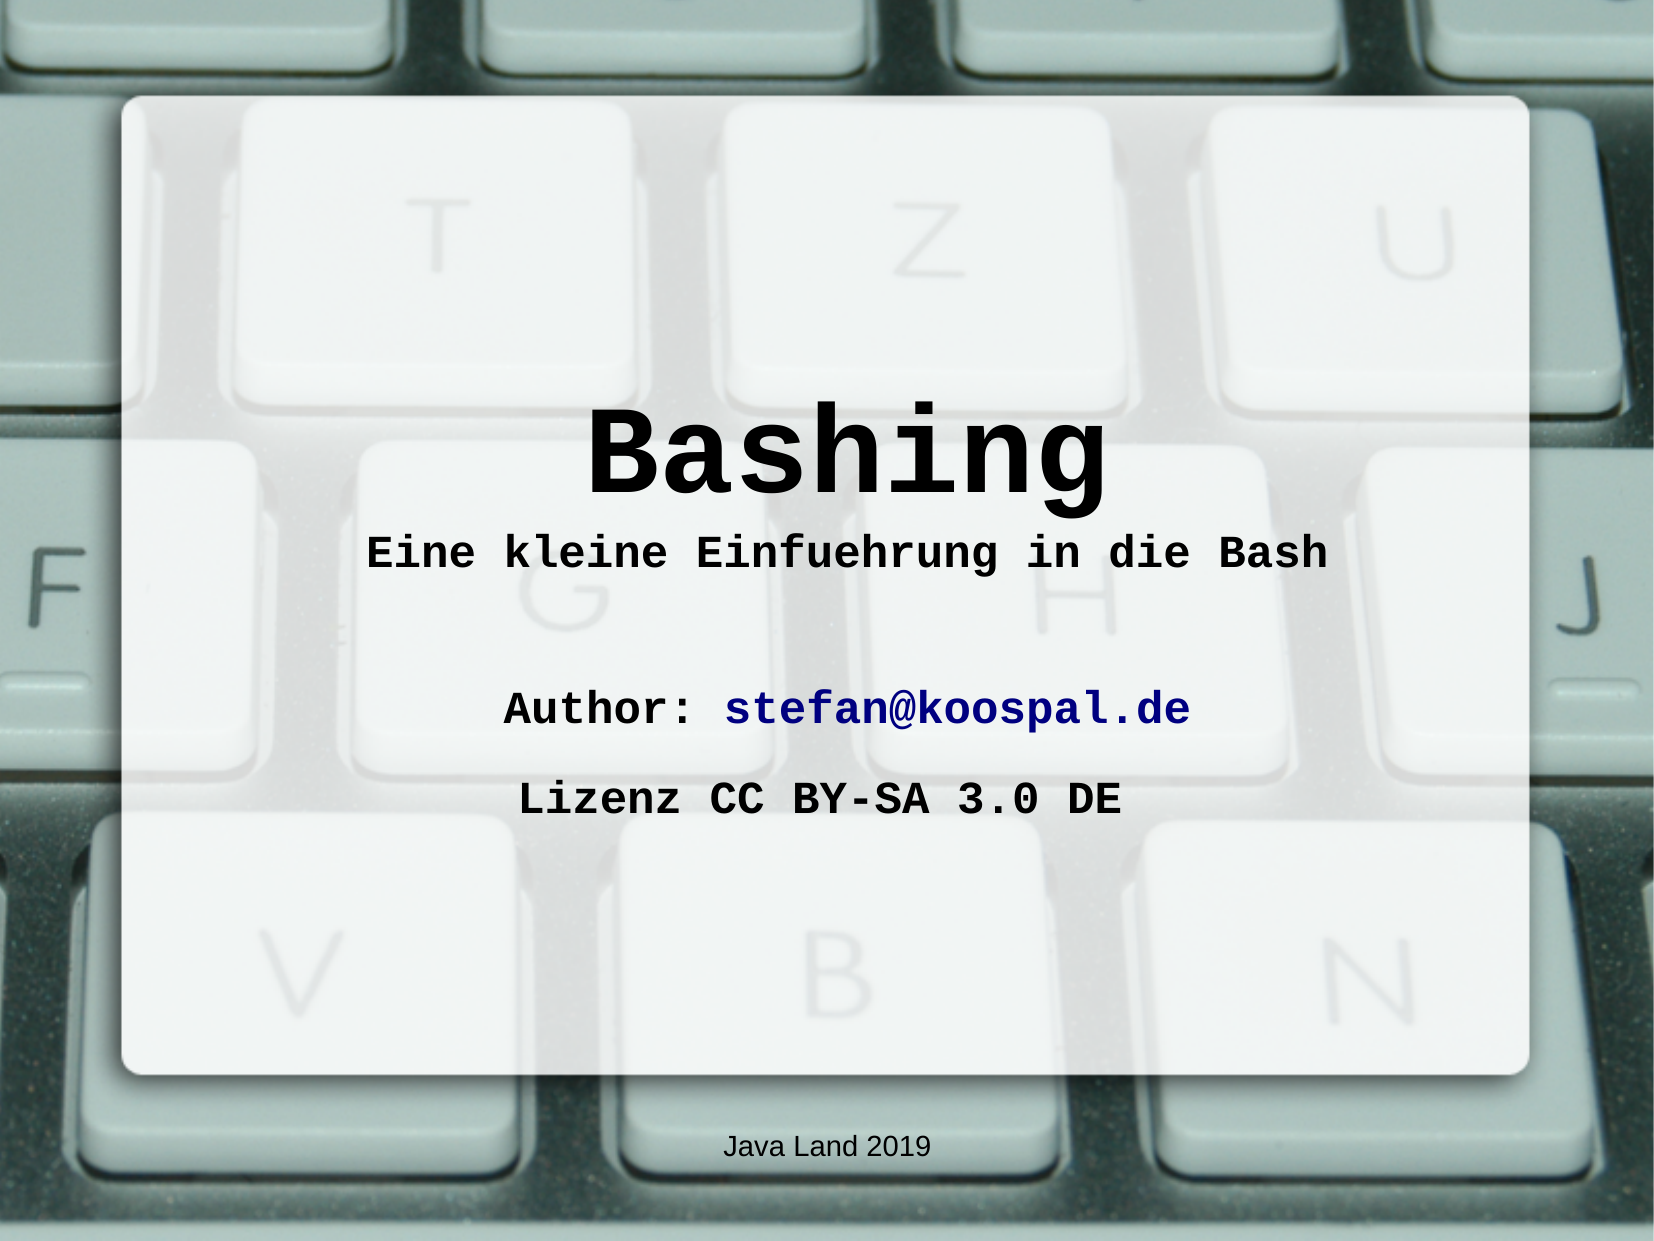

#
Bashing
Eine kleine Einfuehrung in die Bash
Author: stefan@koospal.de
Lizenz CC BY-SA 3.0 DE